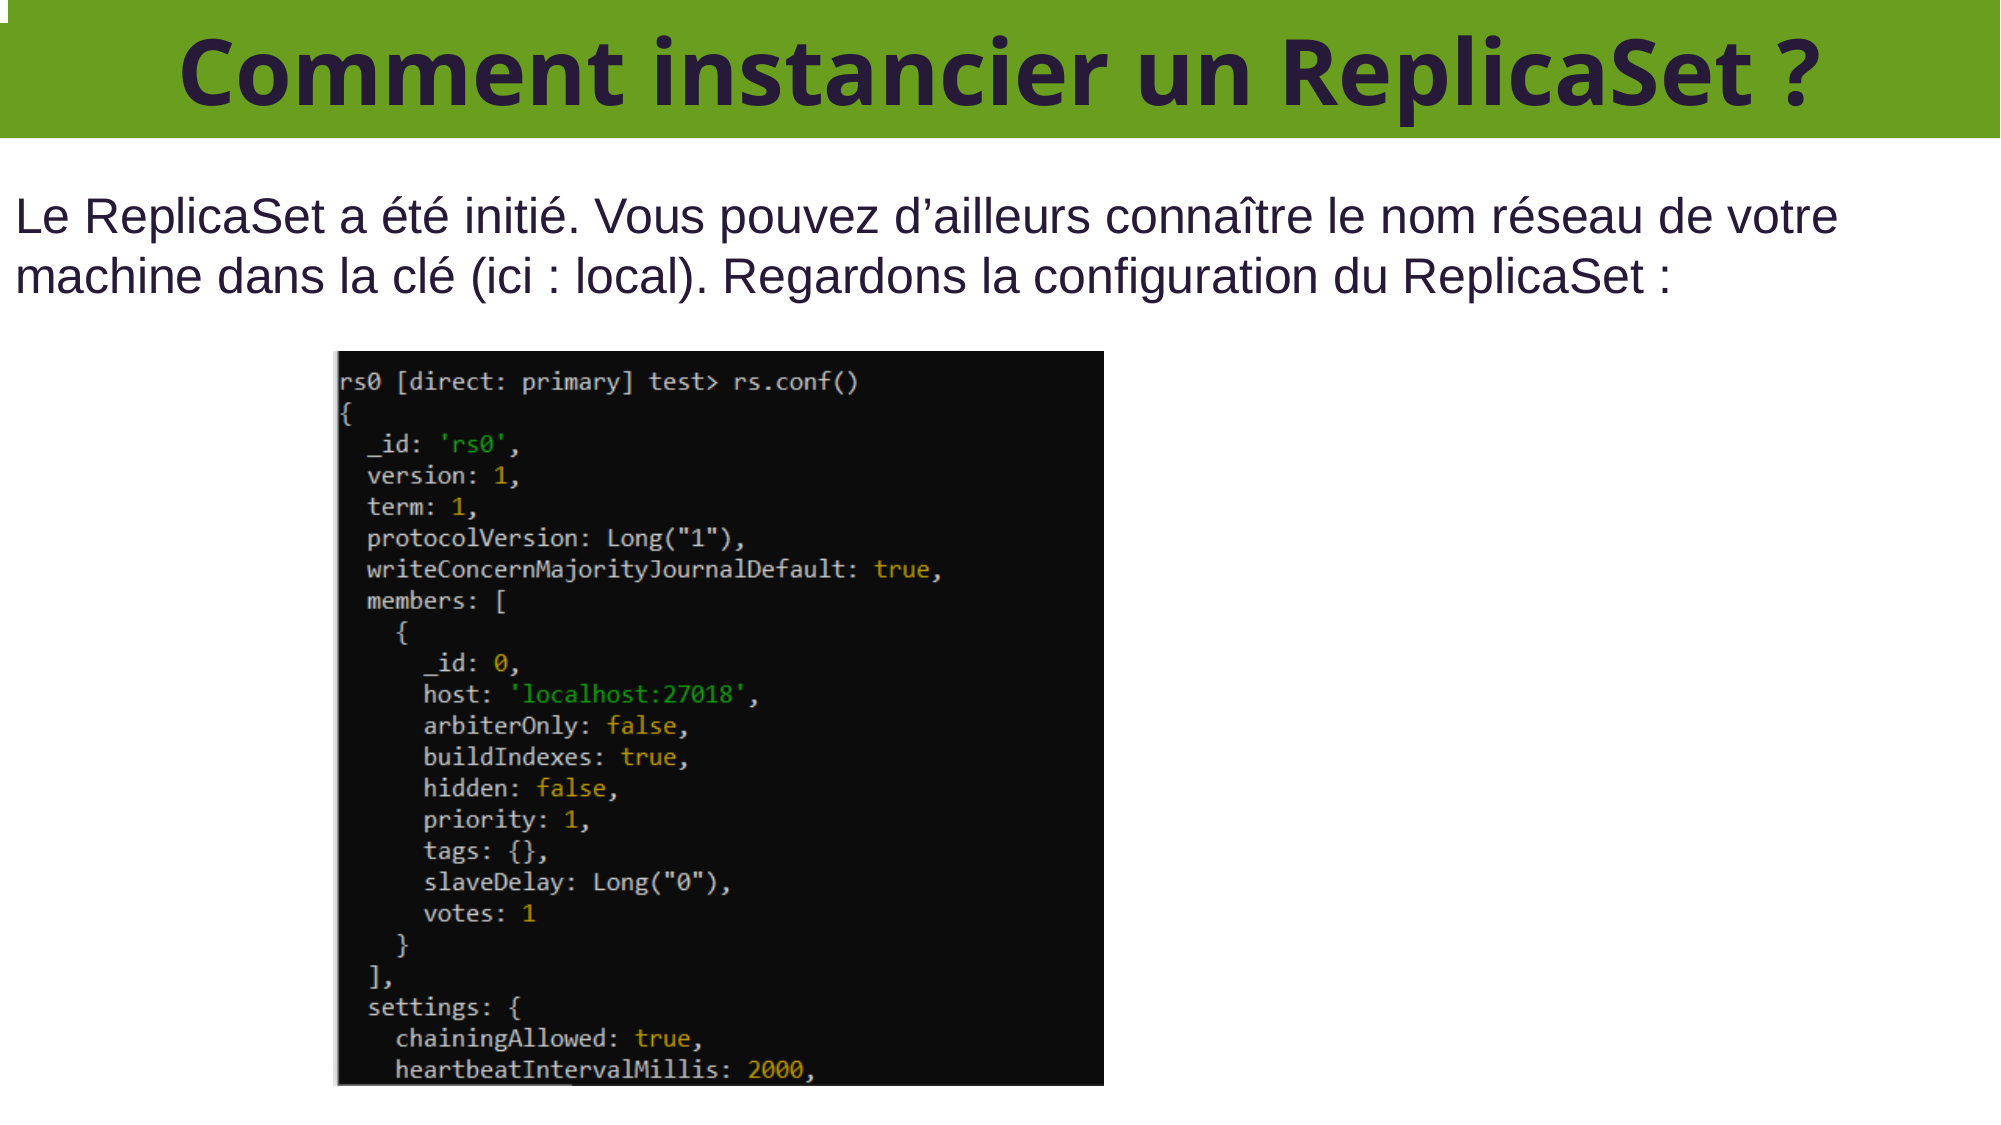

Comment instancier un ReplicaSet ?
Le ReplicaSet a été initié. Vous pouvez d’ailleurs connaître le nom réseau de votre machine dans la clé (ici : local). Regardons la configuration du ReplicaSet :